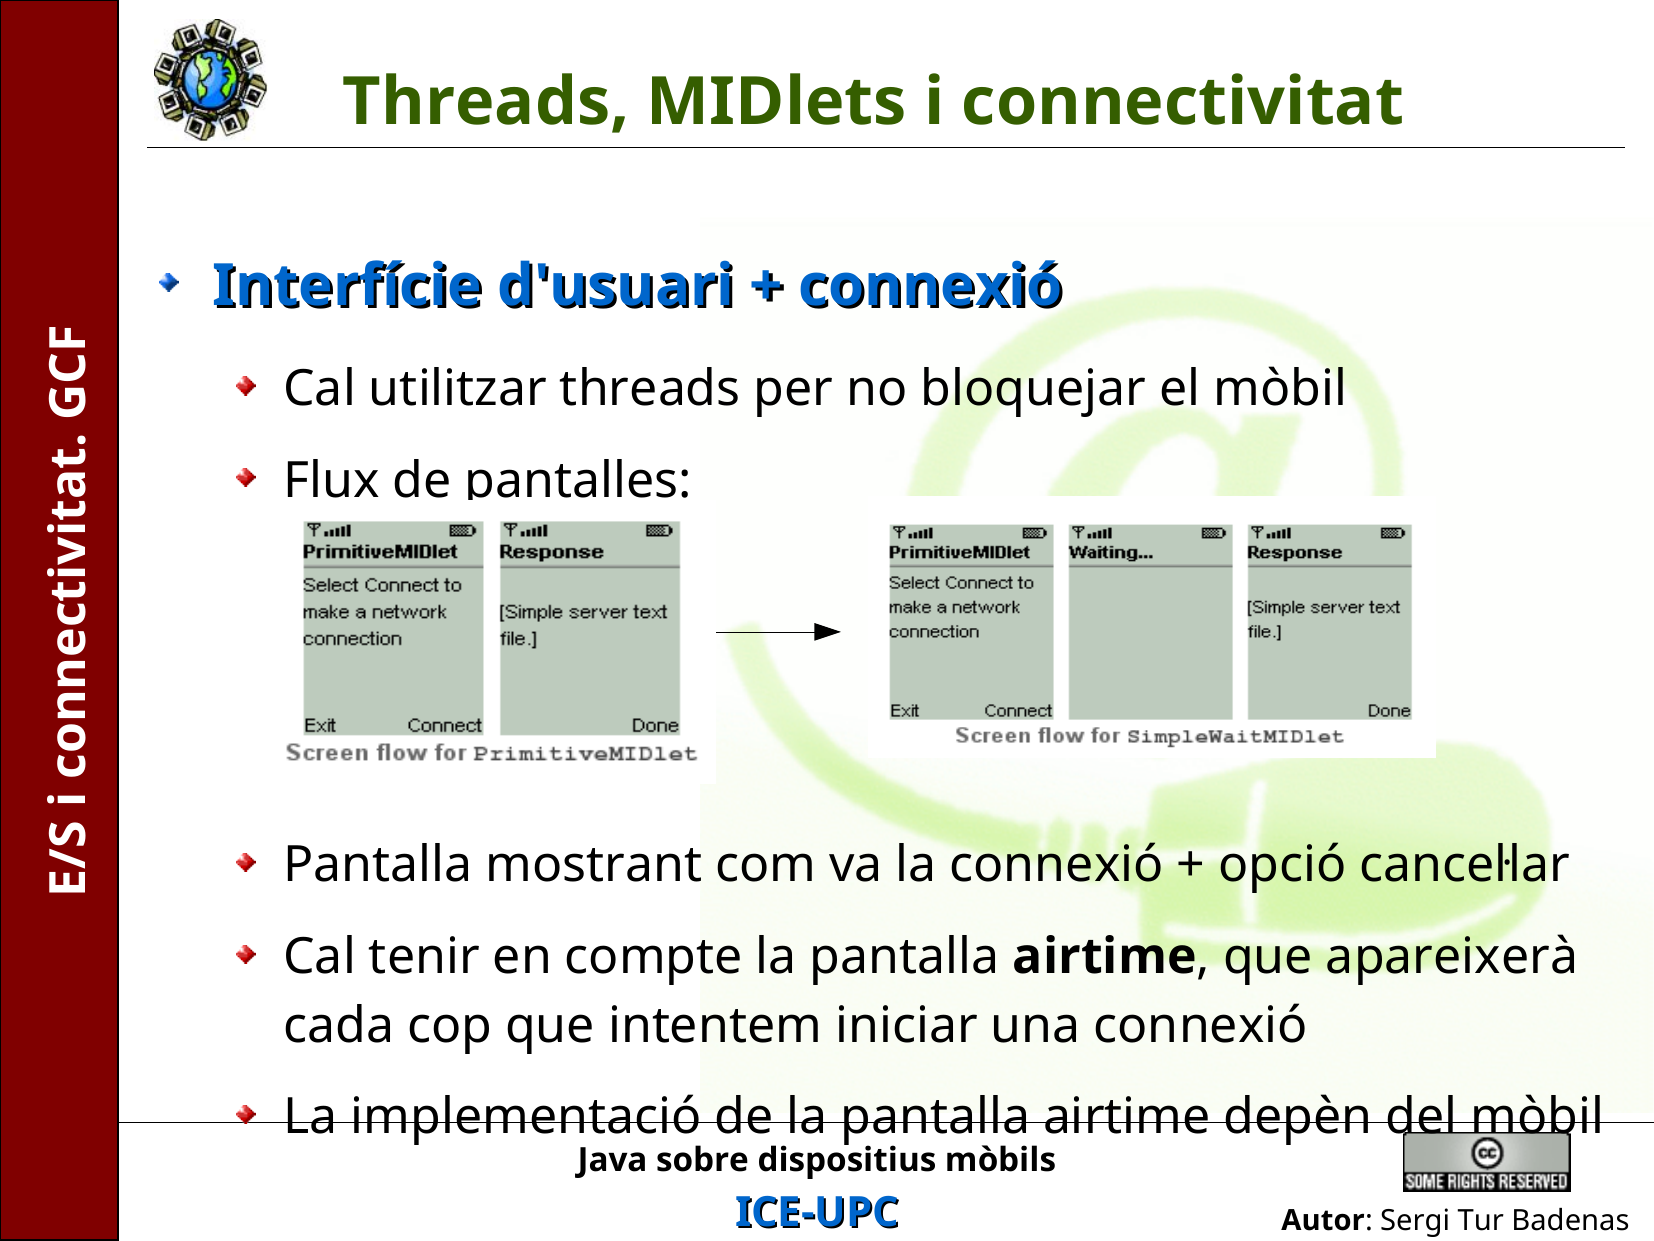

# Threads, MIDlets i connectivitat
Interfície d'usuari + connexió
Cal utilitzar threads per no bloquejar el mòbil
Flux de pantalles:
Pantalla mostrant com va la connexió + opció cancel·lar
Cal tenir en compte la pantalla airtime, que apareixerà cada cop que intentem iniciar una connexió
La implementació de la pantalla airtime depèn del mòbil